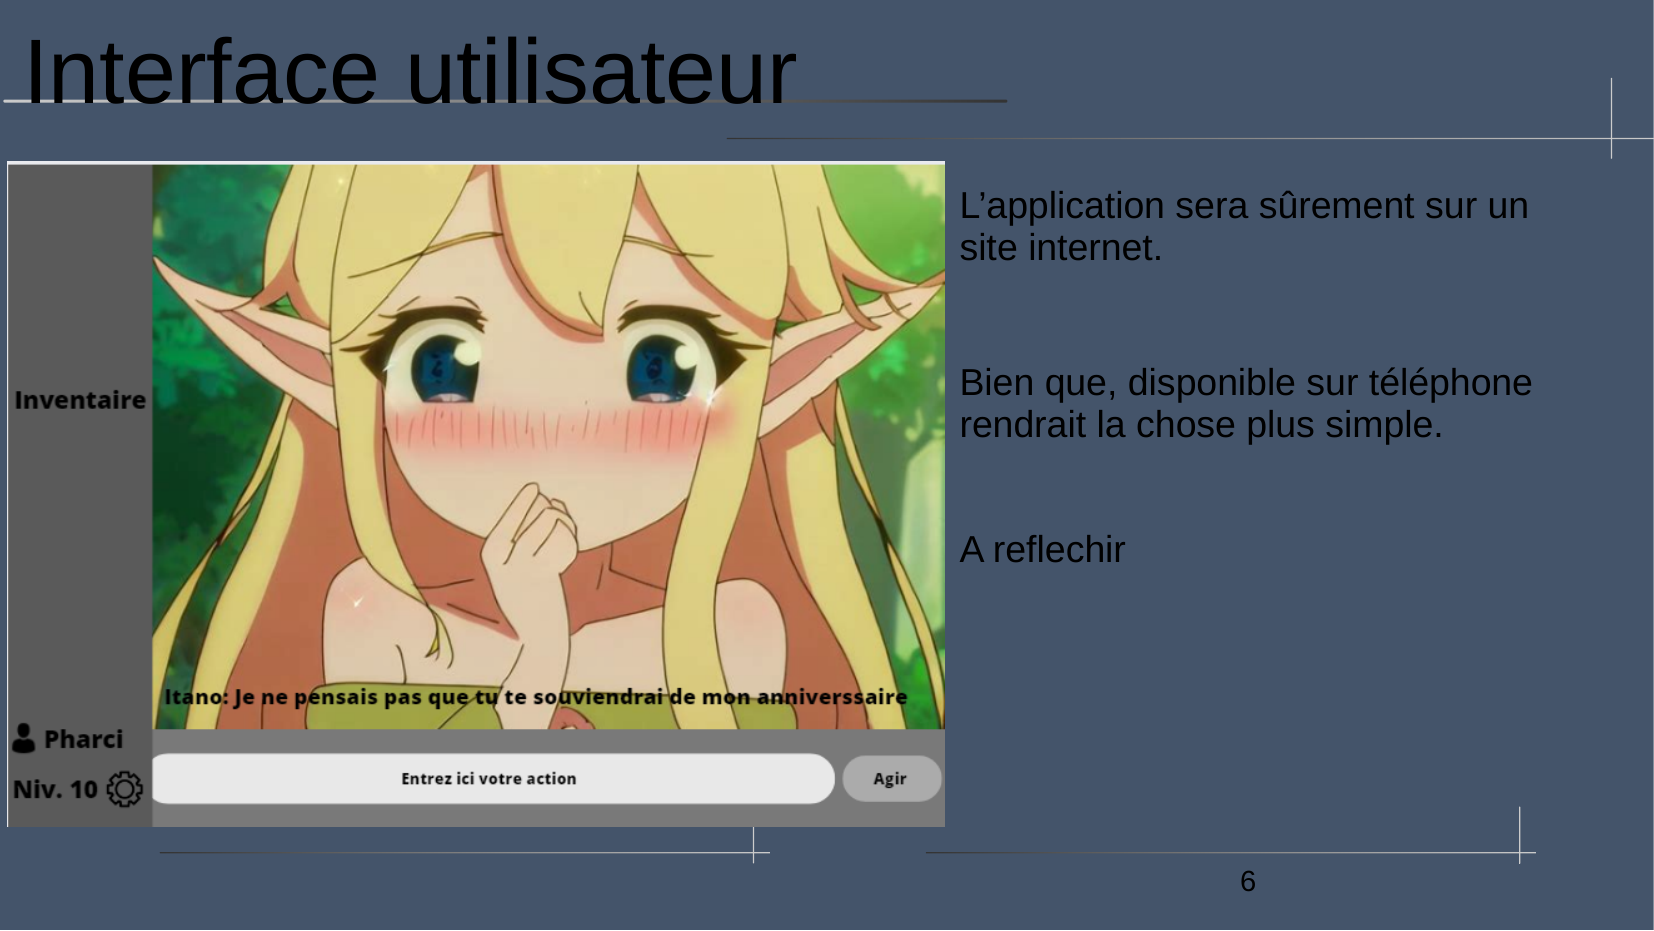

# Interface utilisateur
L’application sera sûrement sur un site internet.
Bien que, disponible sur téléphone rendrait la chose plus simple.
A reflechir